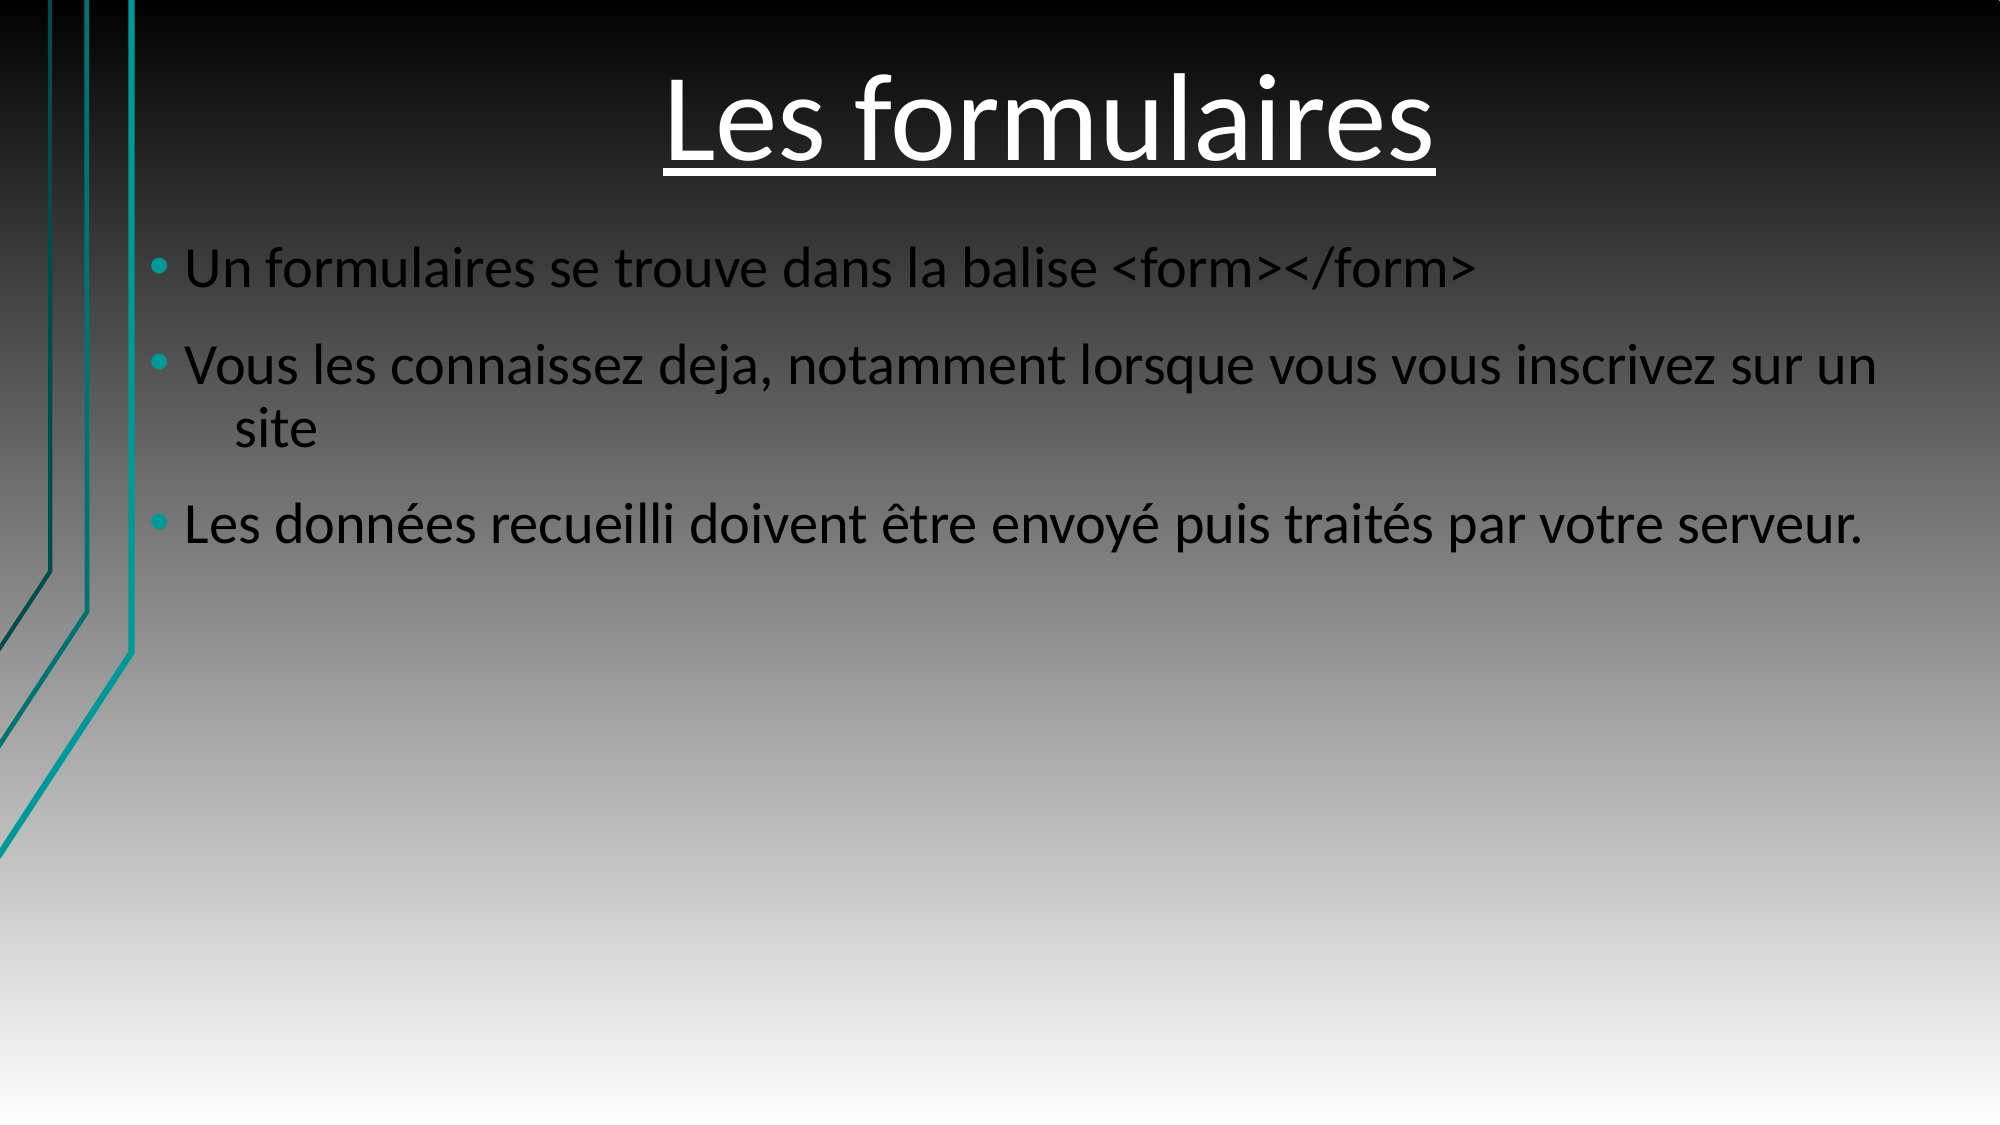

# Les formulaires
Un formulaires se trouve dans la balise <form></form>
Vous les connaissez deja, notamment lorsque vous vous inscrivez sur un site
Les données recueilli doivent être envoyé puis traités par votre serveur.